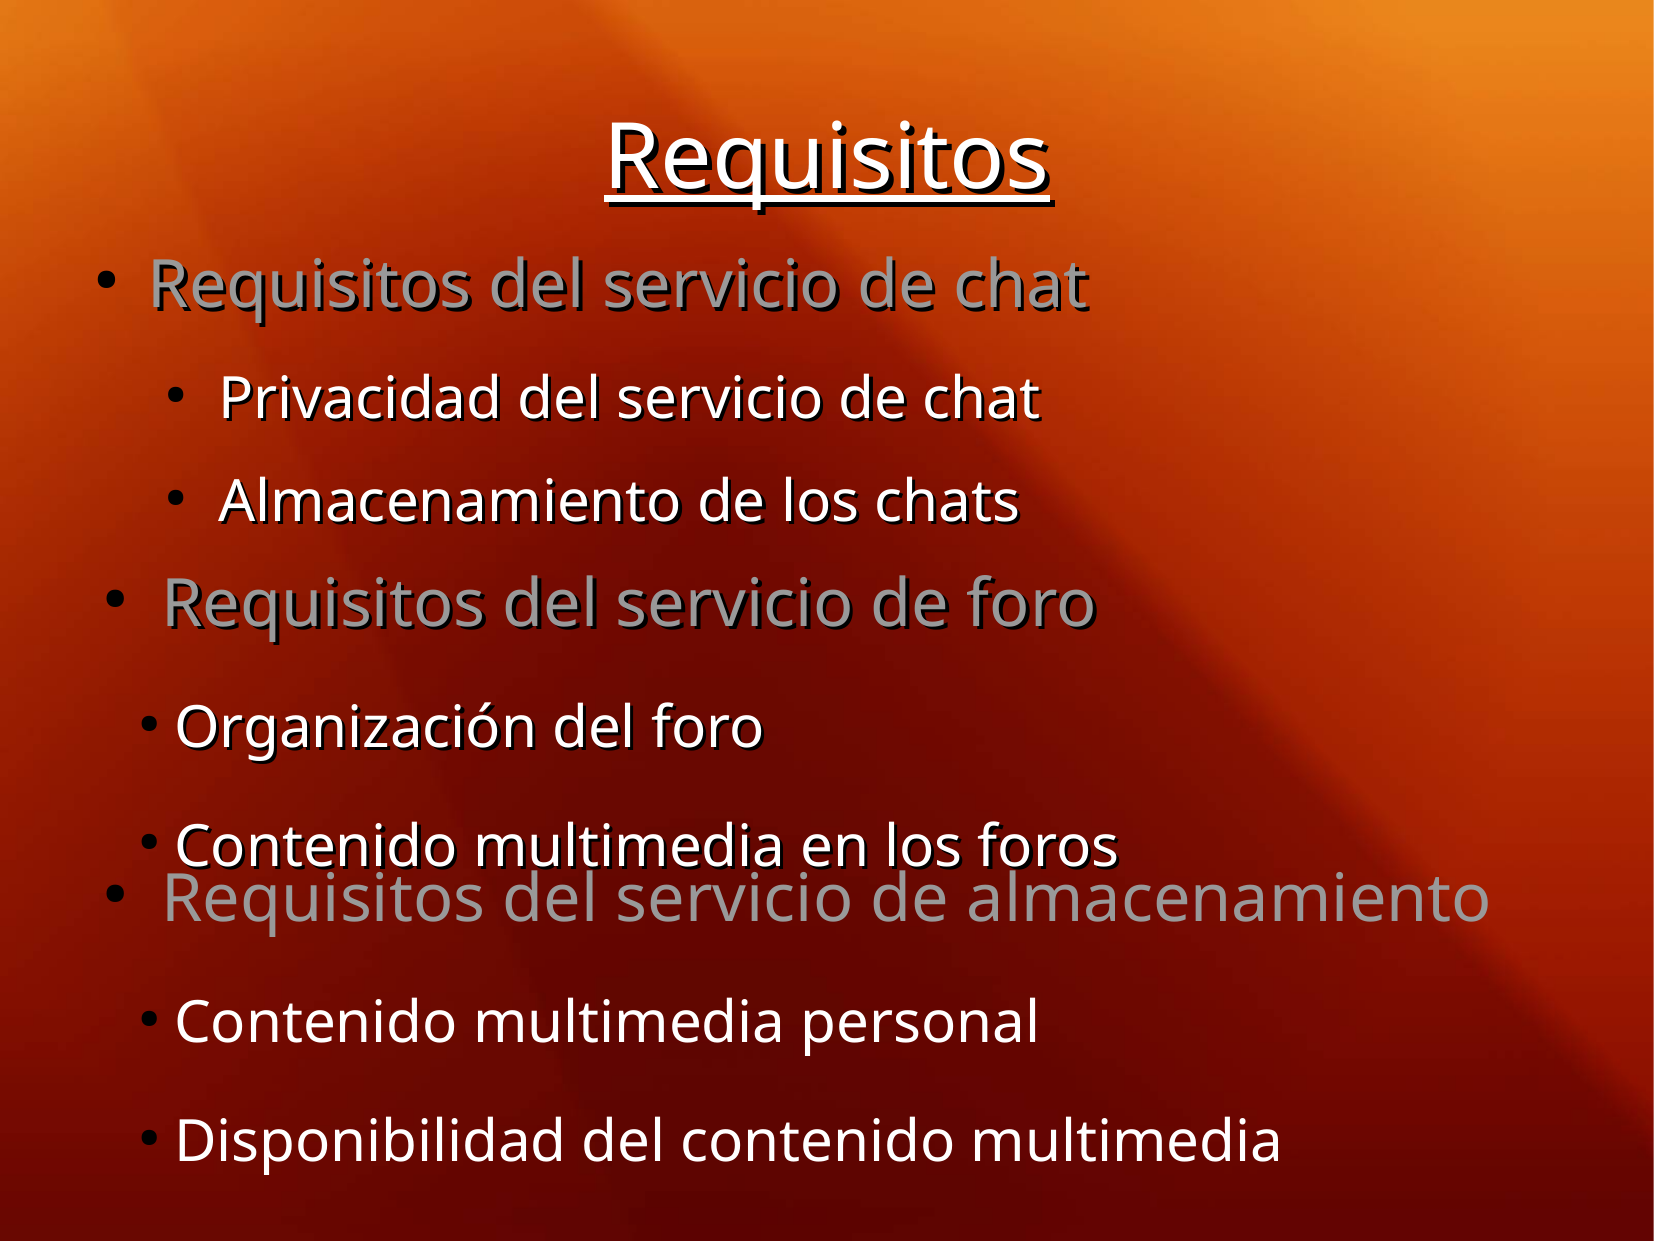

# Requisitos
Requisitos del servicio de chat
Privacidad del servicio de chat
Almacenamiento de los chats
 Requisitos del servicio de foro
Organización del foro
Contenido multimedia en los foros
 Requisitos del servicio de almacenamiento
Contenido multimedia personal
Disponibilidad del contenido multimedia